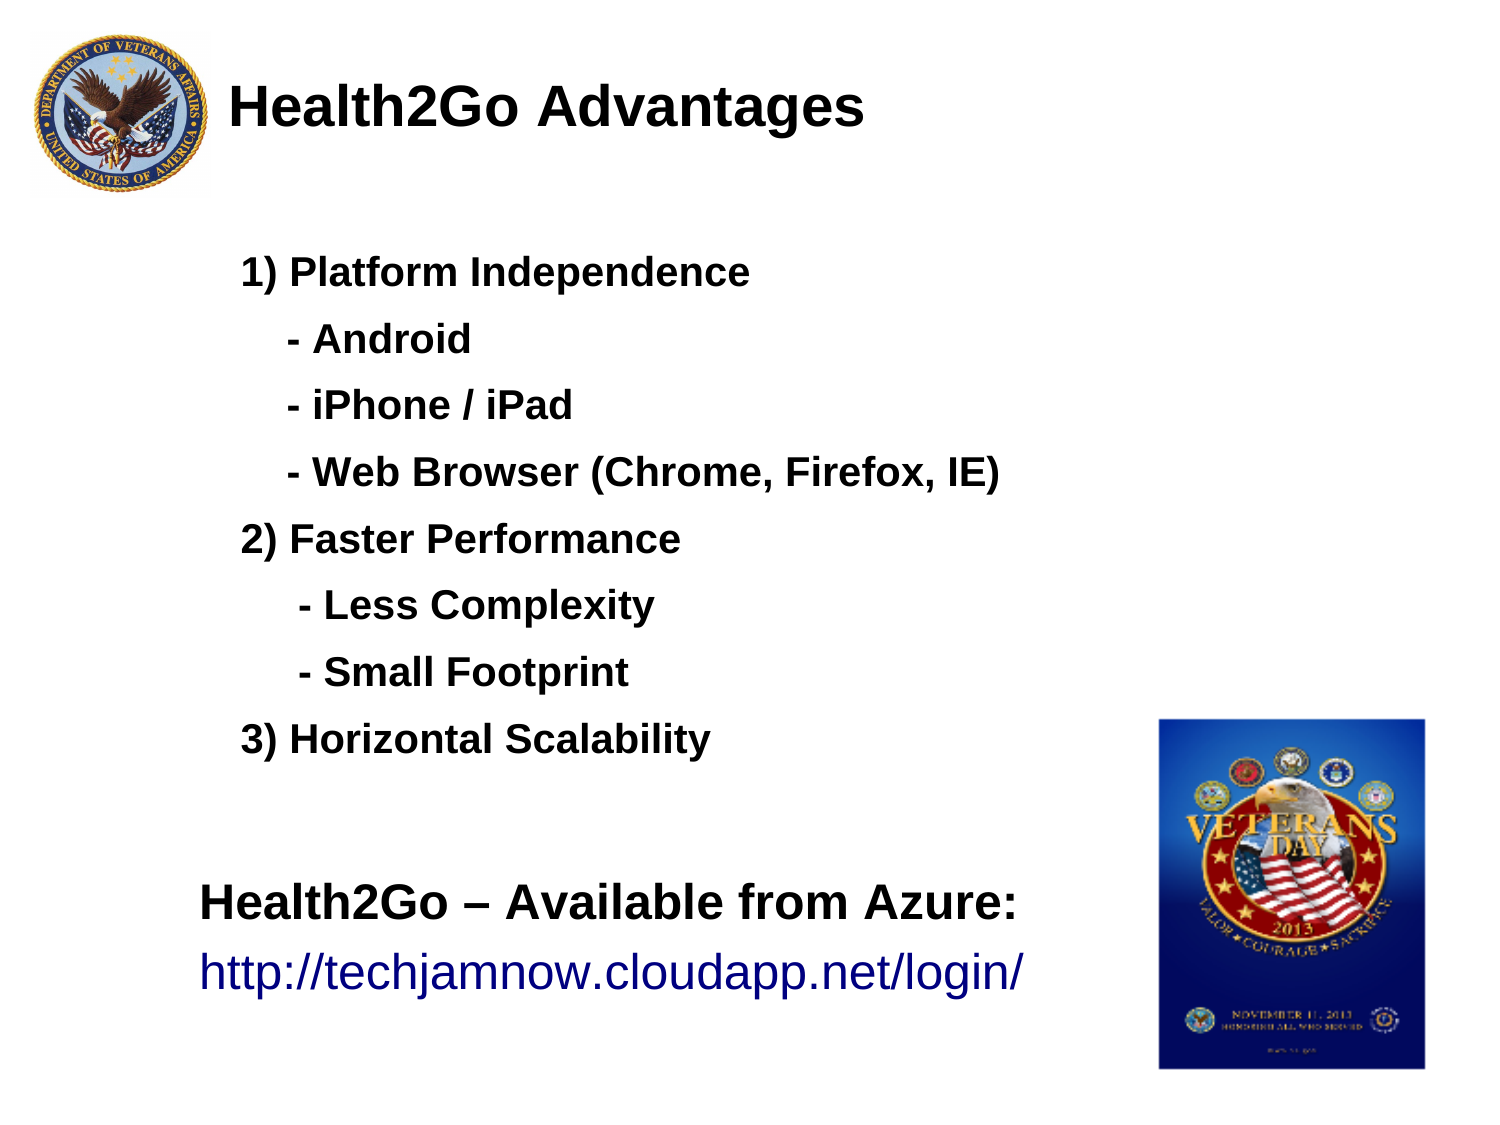

# Health2Go Advantages
1) Platform Independence
 - Android
 - iPhone / iPad
 - Web Browser (Chrome, Firefox, IE)
2) Faster Performance
 - Less Complexity
 - Small Footprint
3) Horizontal Scalability
Health2Go – Available from Azure:
http://techjamnow.cloudapp.net/login/